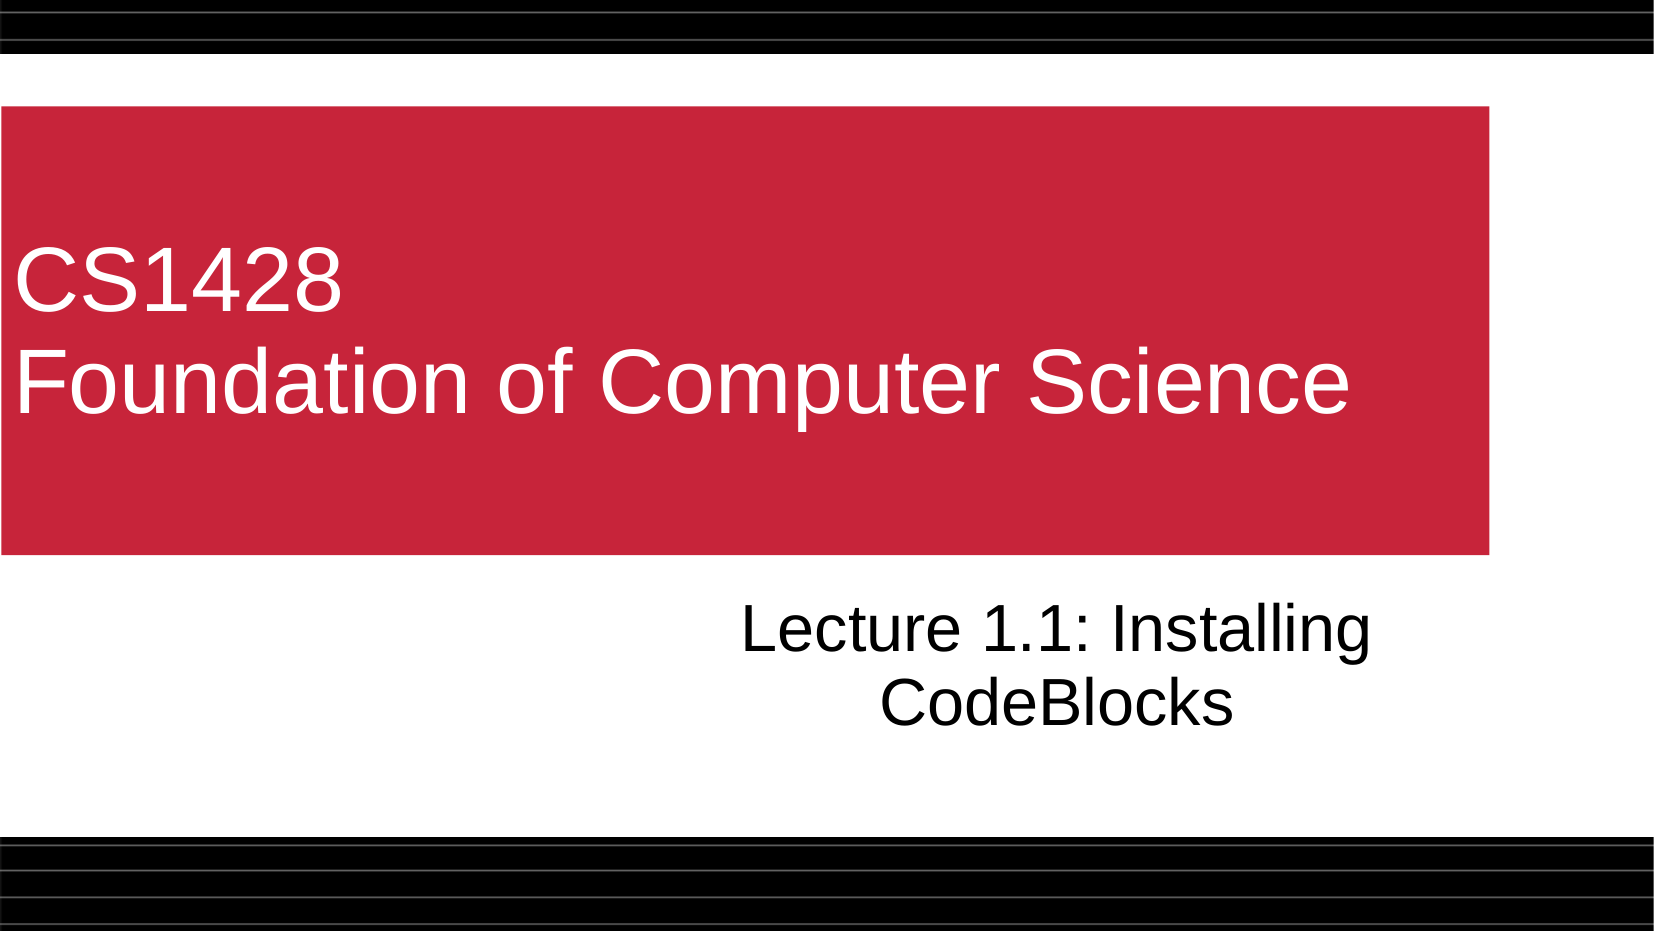

# CS1428 Foundation of Computer Science
Lecture 1.1: Installing CodeBlocks